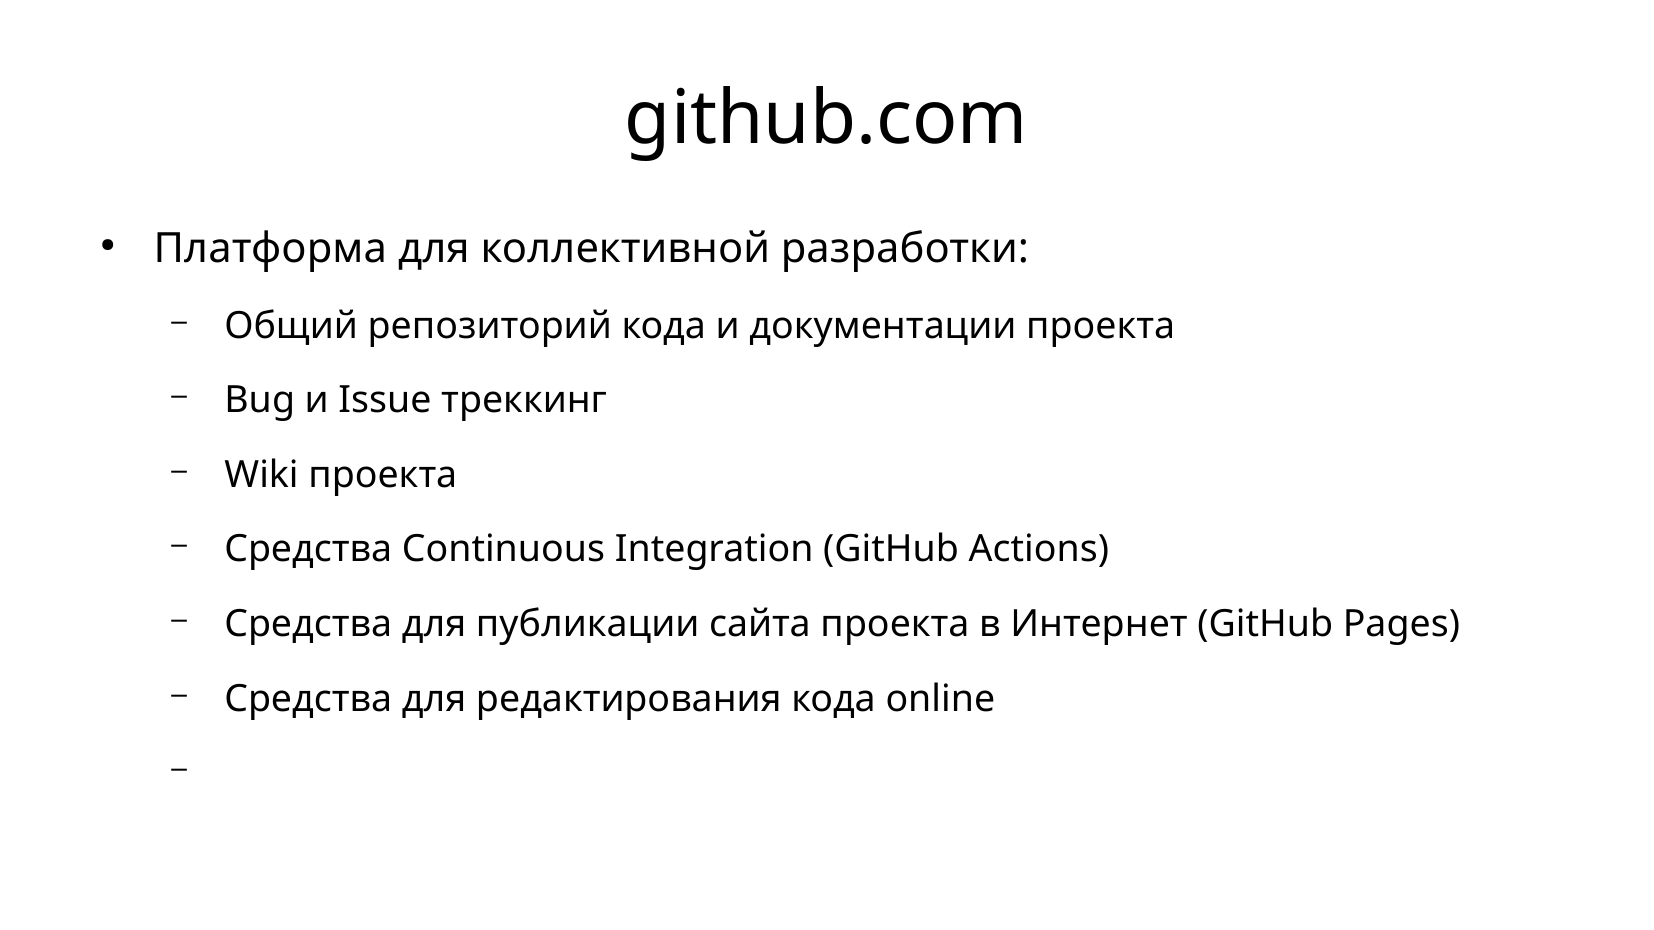

# github.com
Платформа для коллективной разработки:
Общий репозиторий кода и документации проекта
Bug и Issue треккинг
Wiki проекта
Средства Continuous Integration (GitHub Actions)
Средства для публикации сайта проекта в Интернет (GitHub Pages)
Средства для редактирования кода online